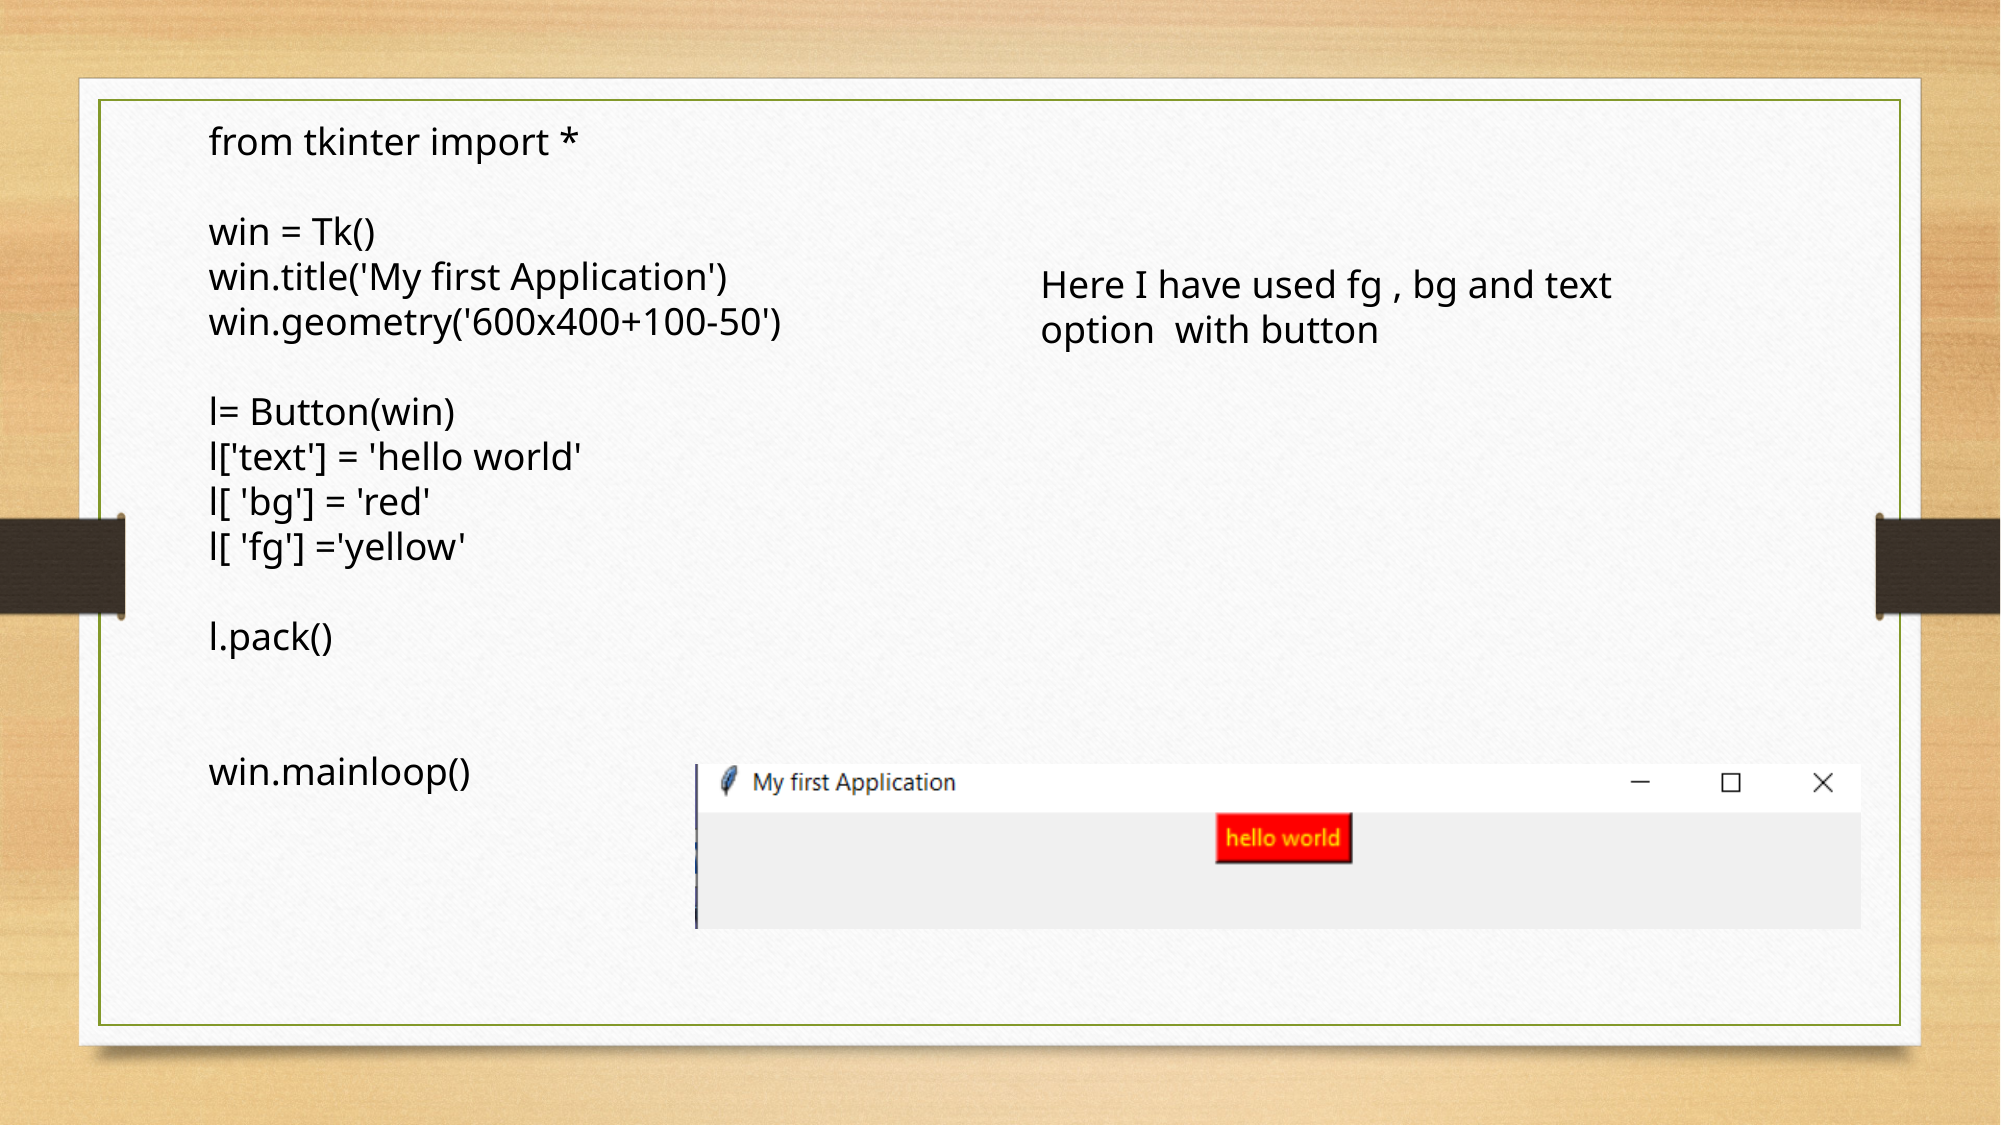

from tkinter import *
win = Tk()
win.title('My first Application')
win.geometry('600x400+100-50')
l= Button(win)
l['text'] = 'hello world'
l[ 'bg'] = 'red'
l[ 'fg'] ='yellow'
l.pack()
win.mainloop()
Here I have used fg , bg and text option with button